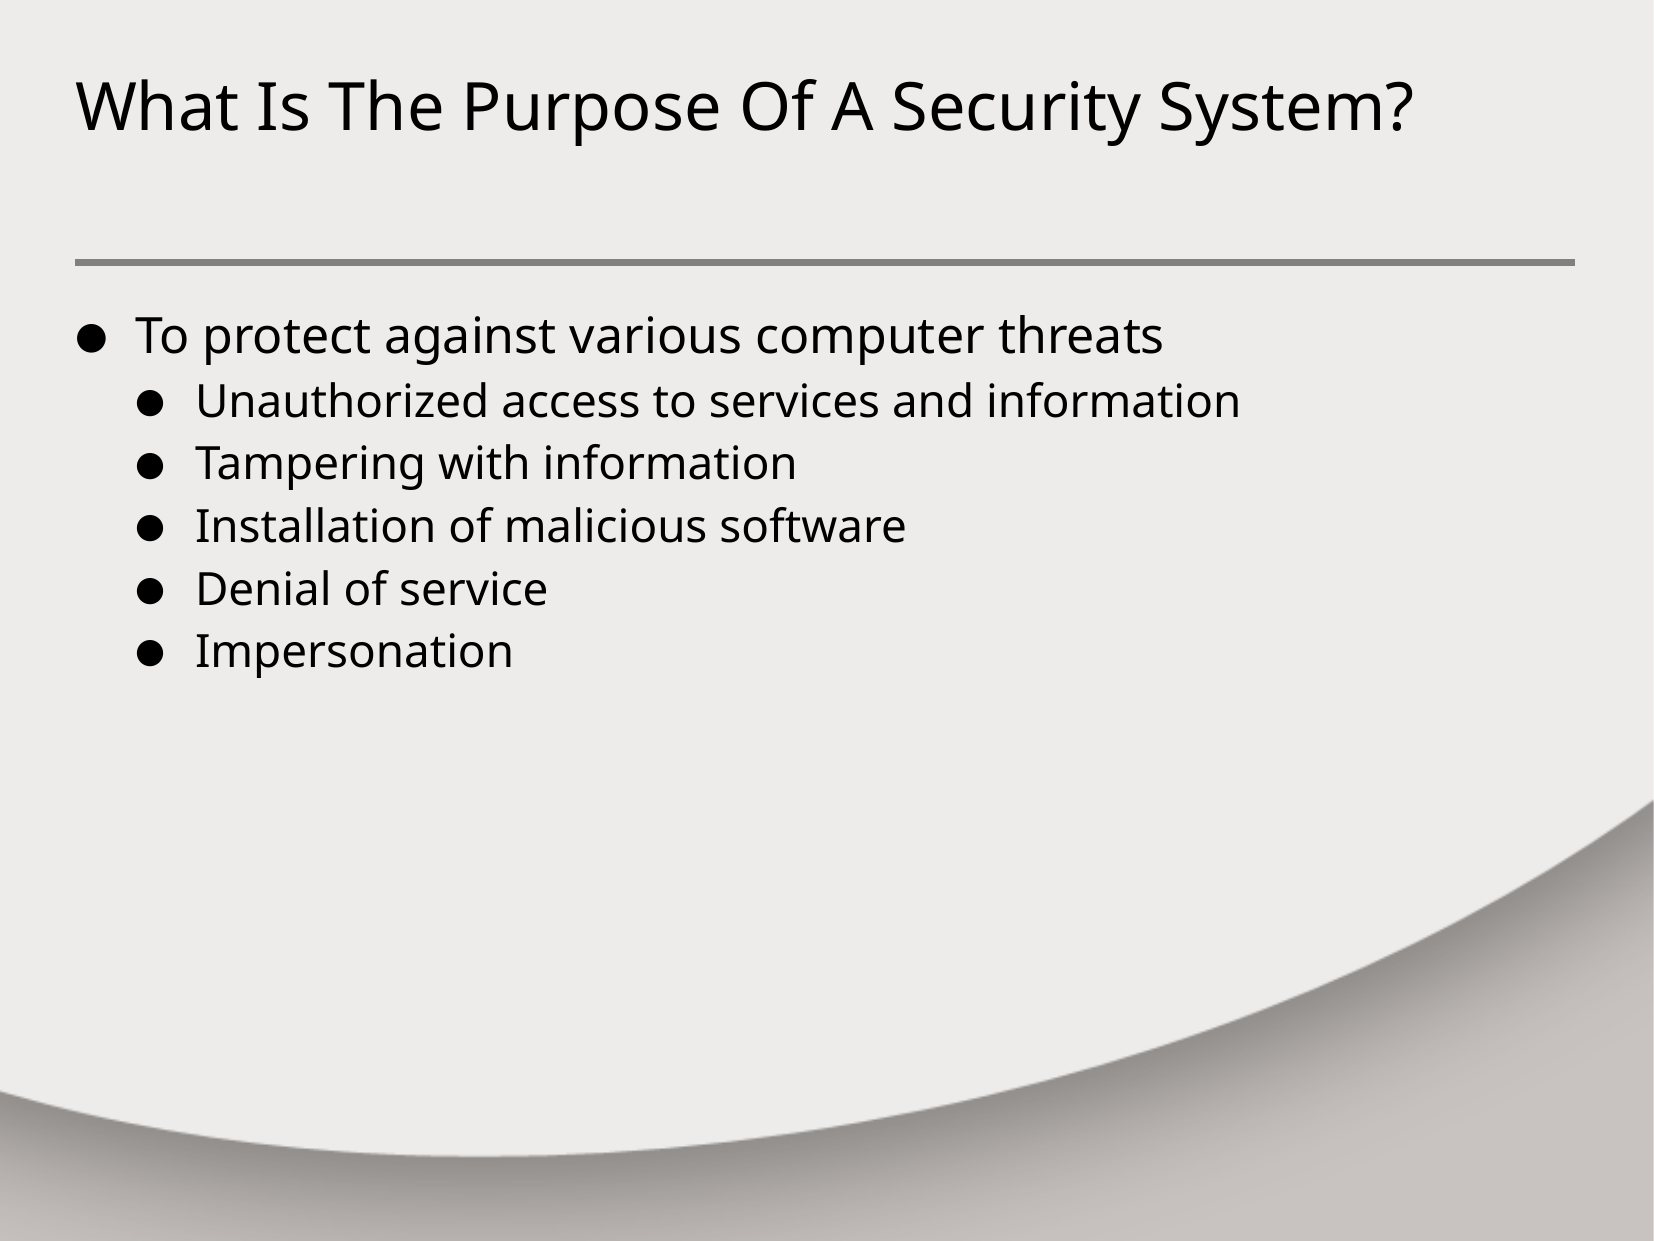

# What Is The Purpose Of A Security System?
To protect against various computer threats
Unauthorized access to services and information
Tampering with information
Installation of malicious software
Denial of service
Impersonation